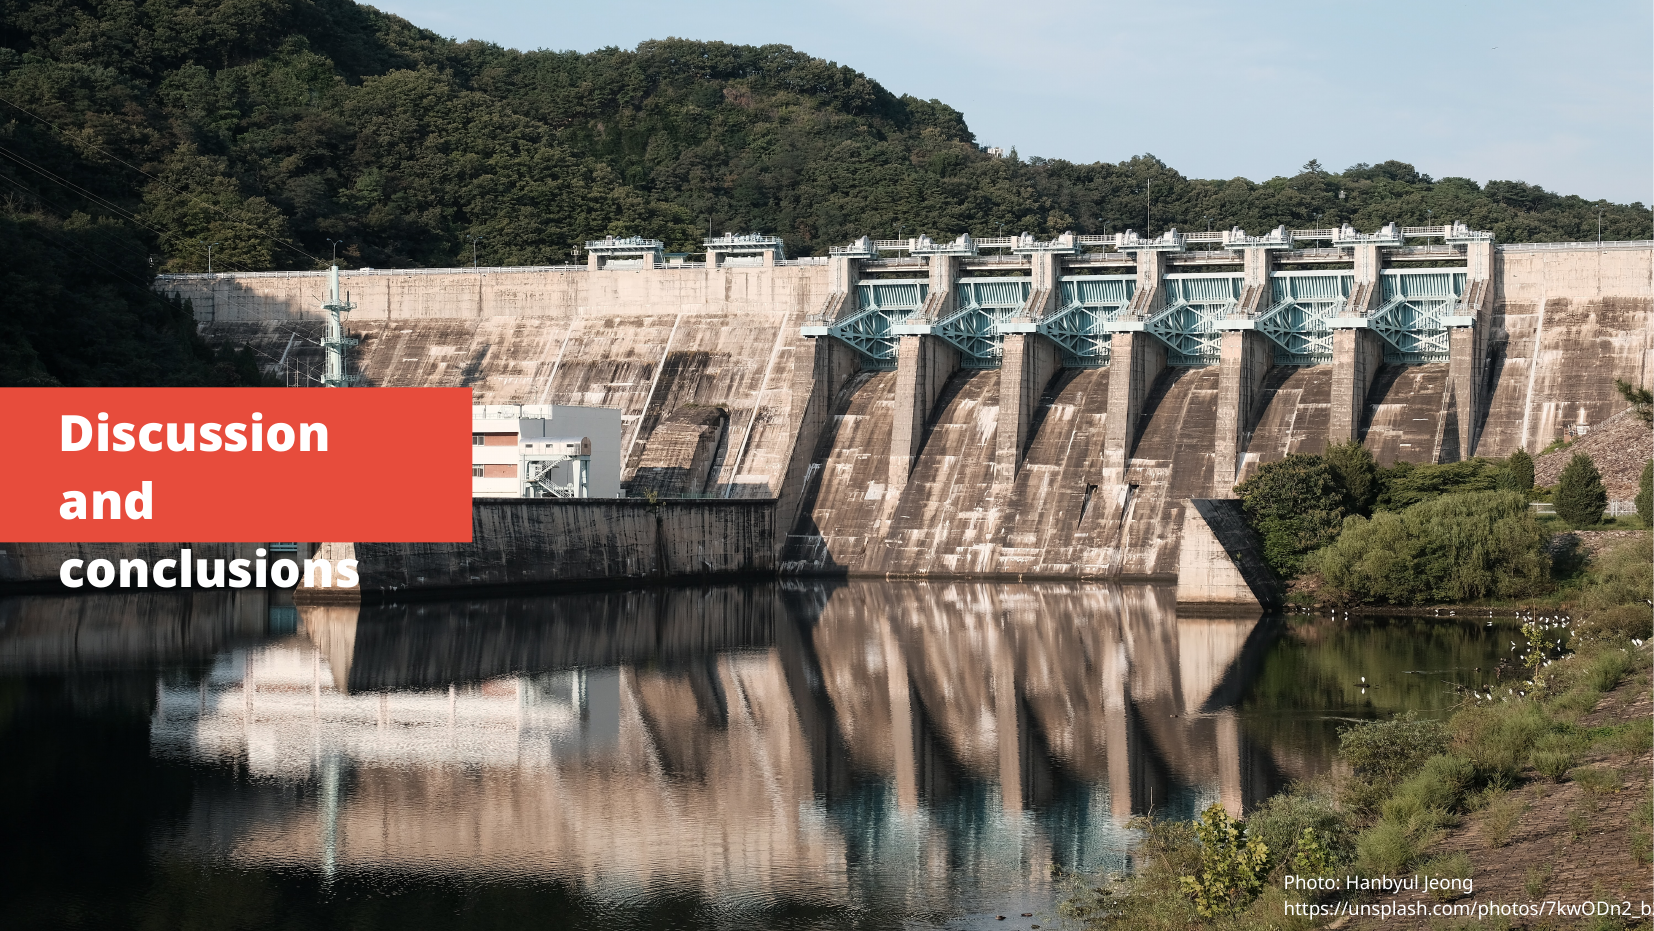

# Discussion and conclusions
Photo: Hanbyul Jeong
https://unsplash.com/photos/7kwODn2_b2o